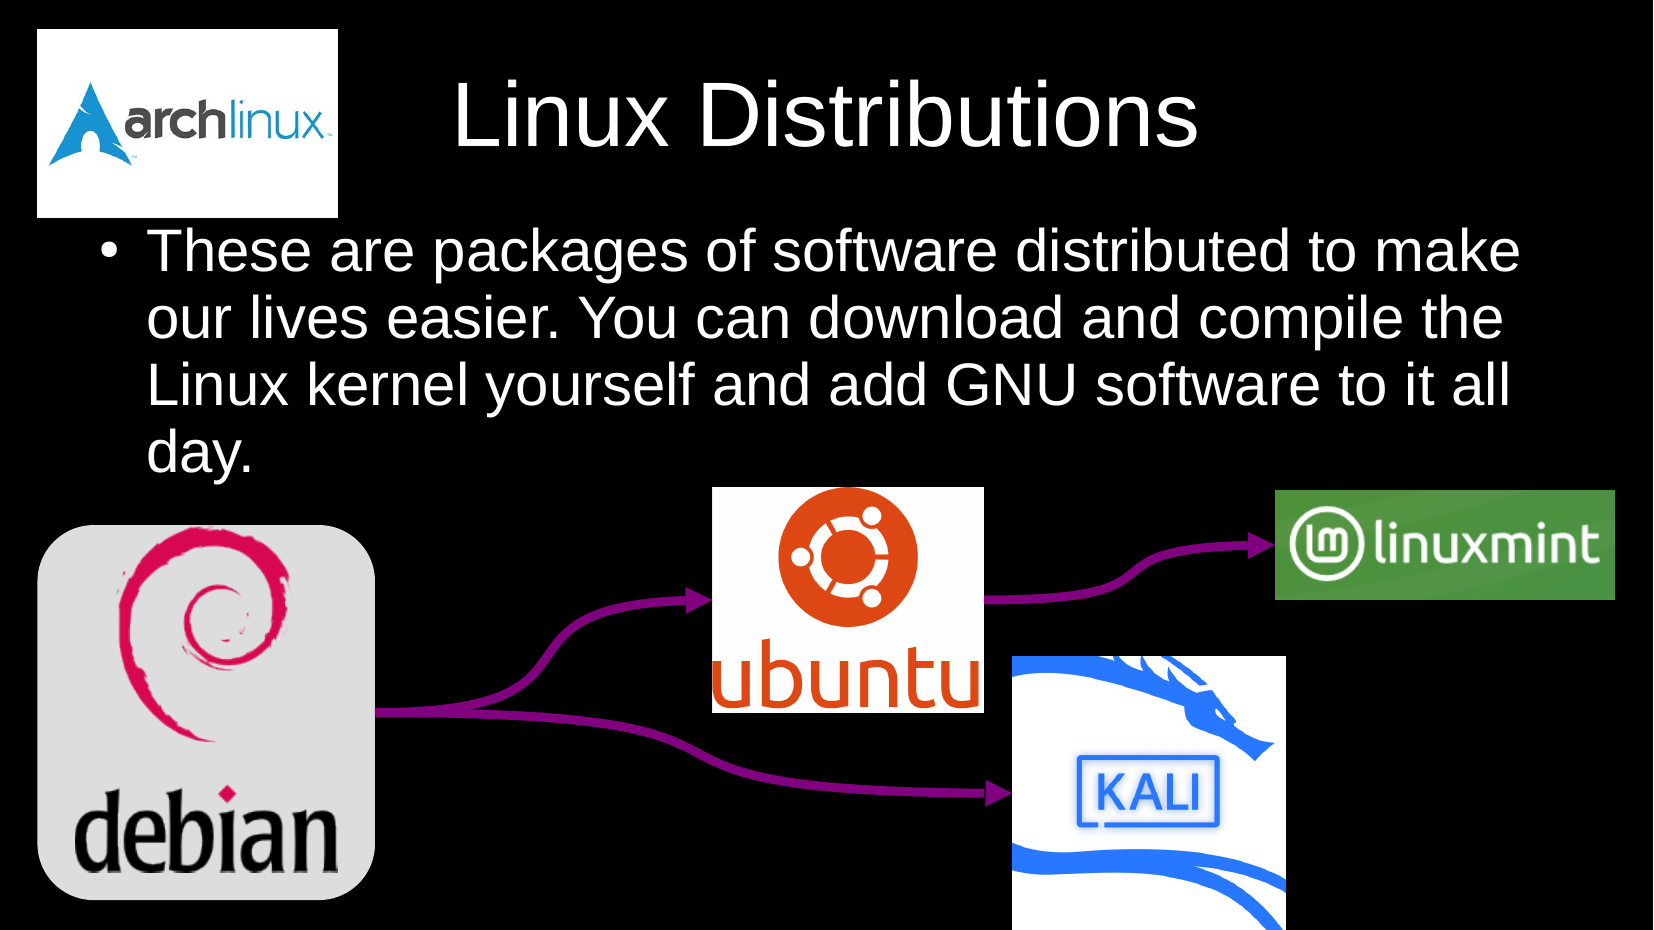

# Linux Distributions
These are packages of software distributed to make our lives easier. You can download and compile the Linux kernel yourself and add GNU software to it all day.